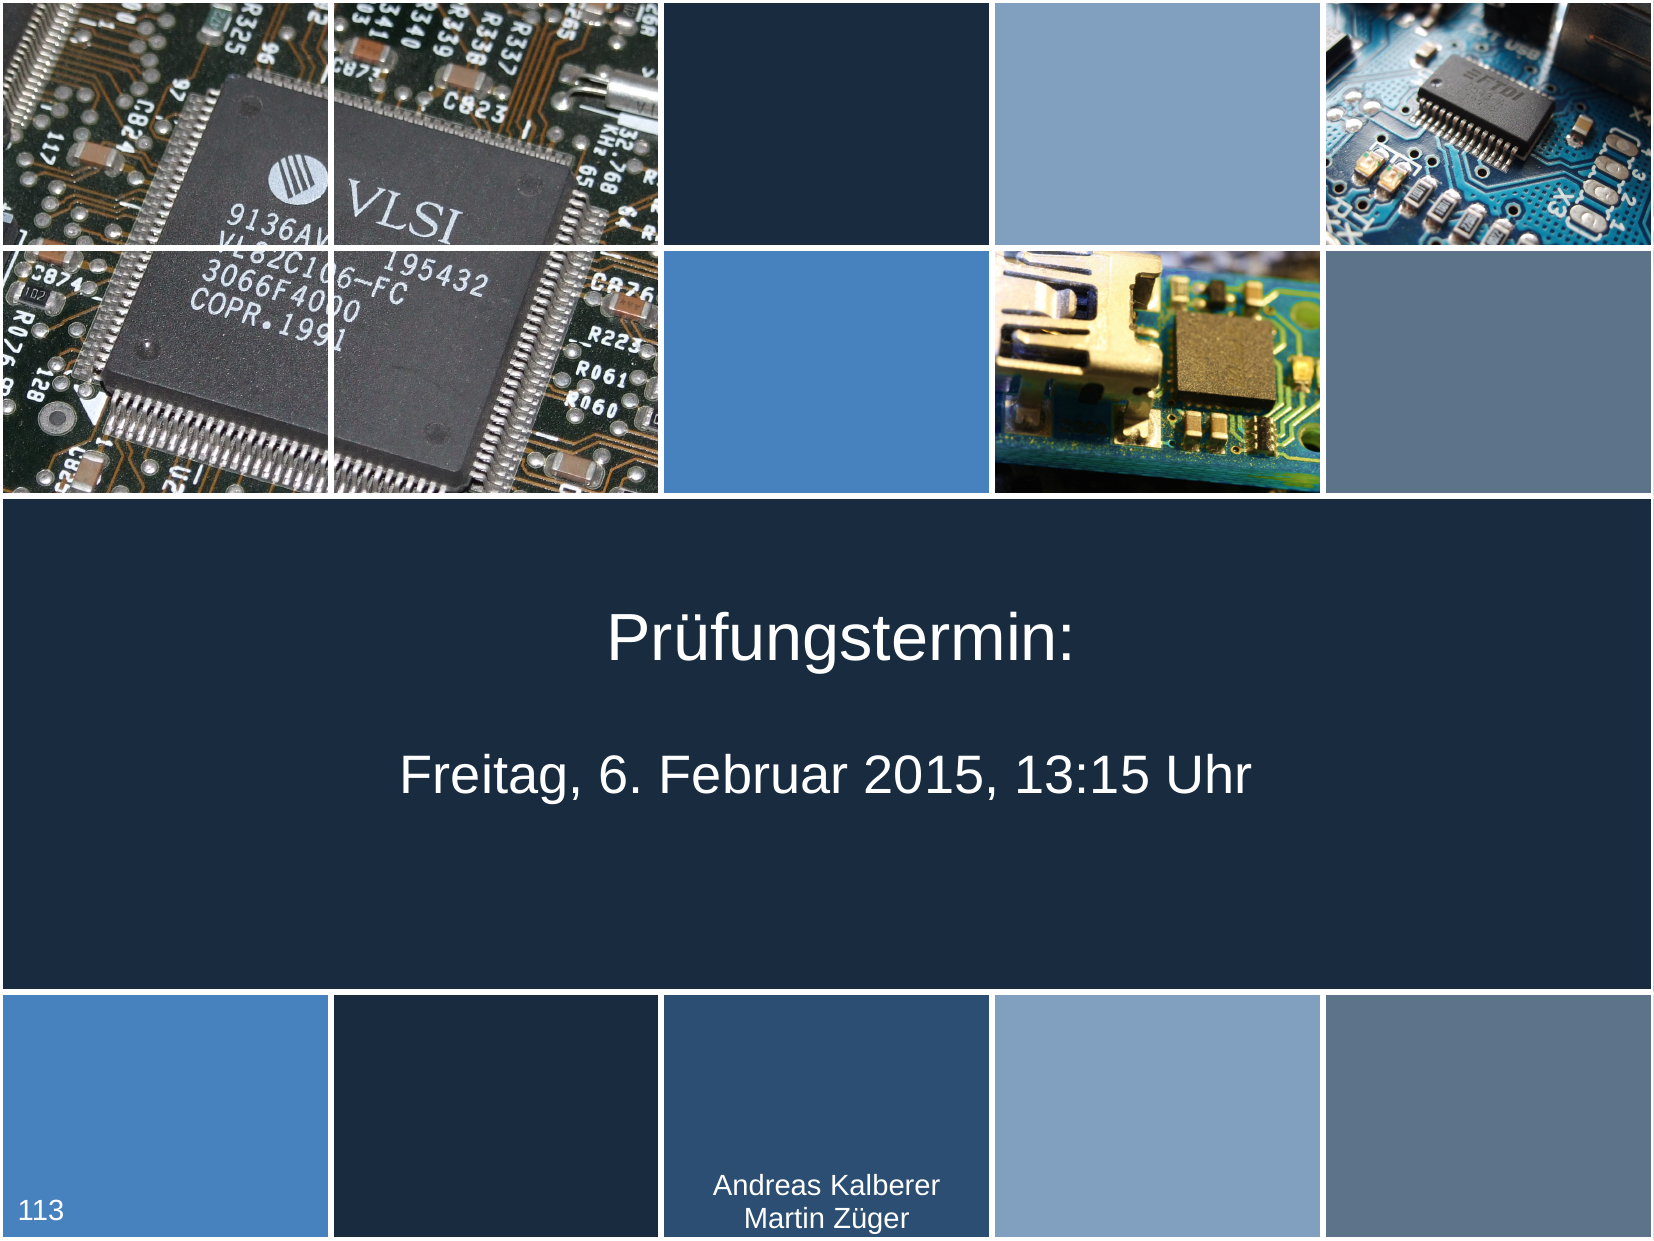

# Prüfungstermin:
Freitag, 6. Februar 2015, 13:15 Uhr
LibreOffice Productivity Suite
113